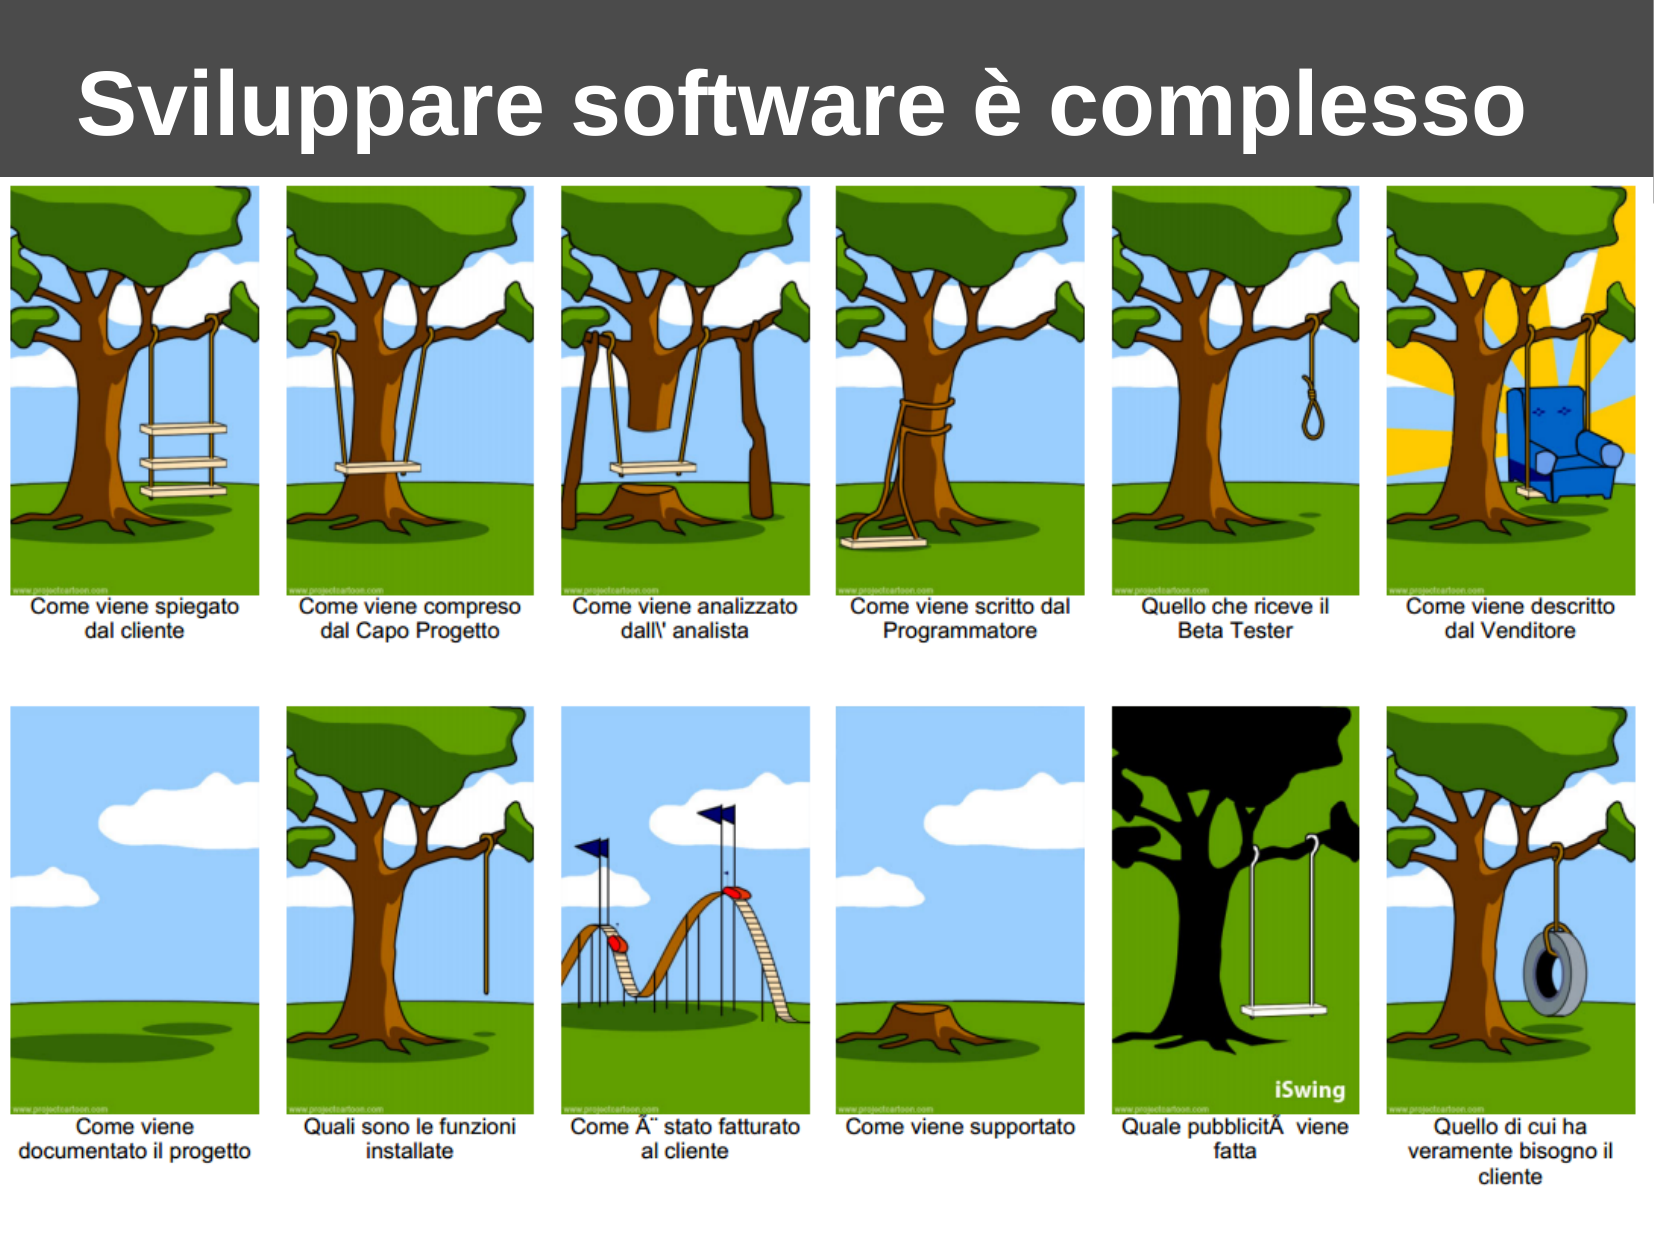

# Sviluppare software è complesso
Cosa il cliente veramente voleva